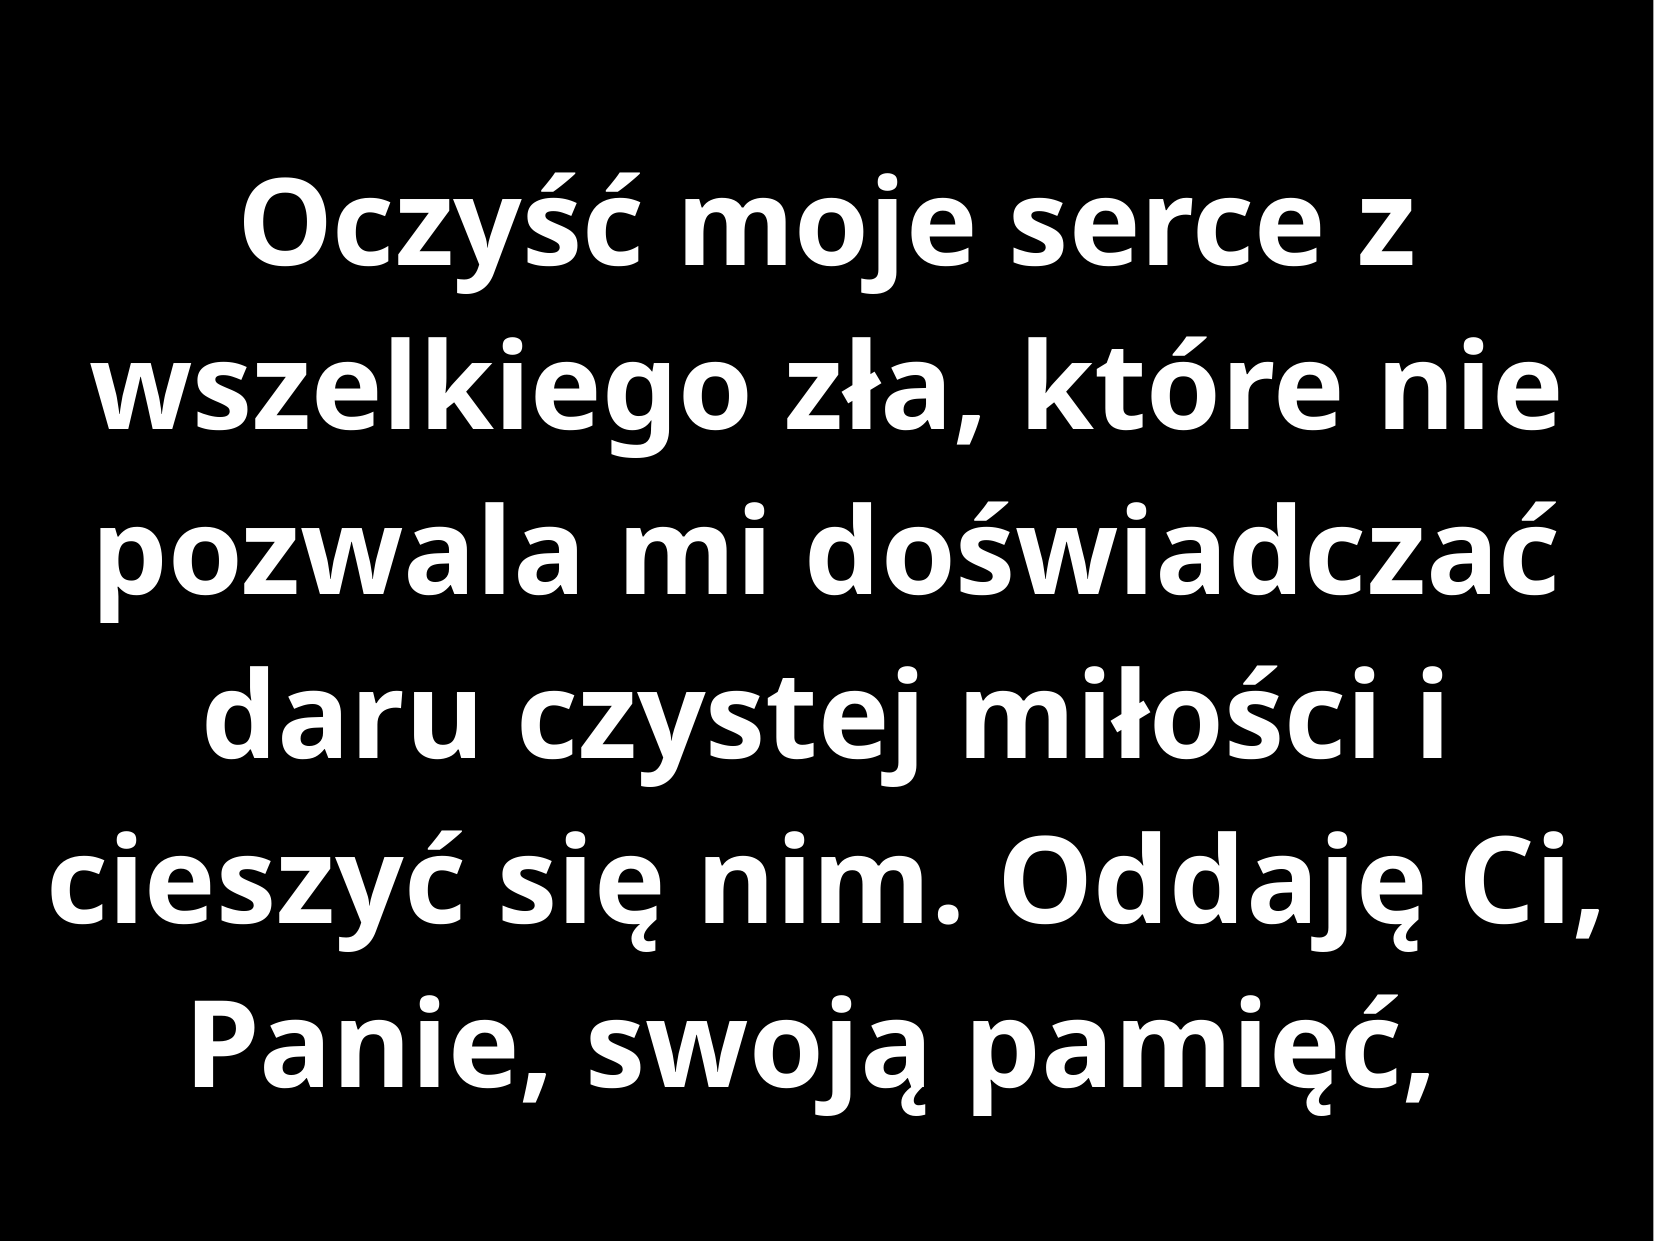

# Oczyść moje serce z wszelkiego zła, które nie pozwala mi doświadczać daru czystej miłości i cieszyć się nim. Oddaję Ci, Panie, swoją pamięć,